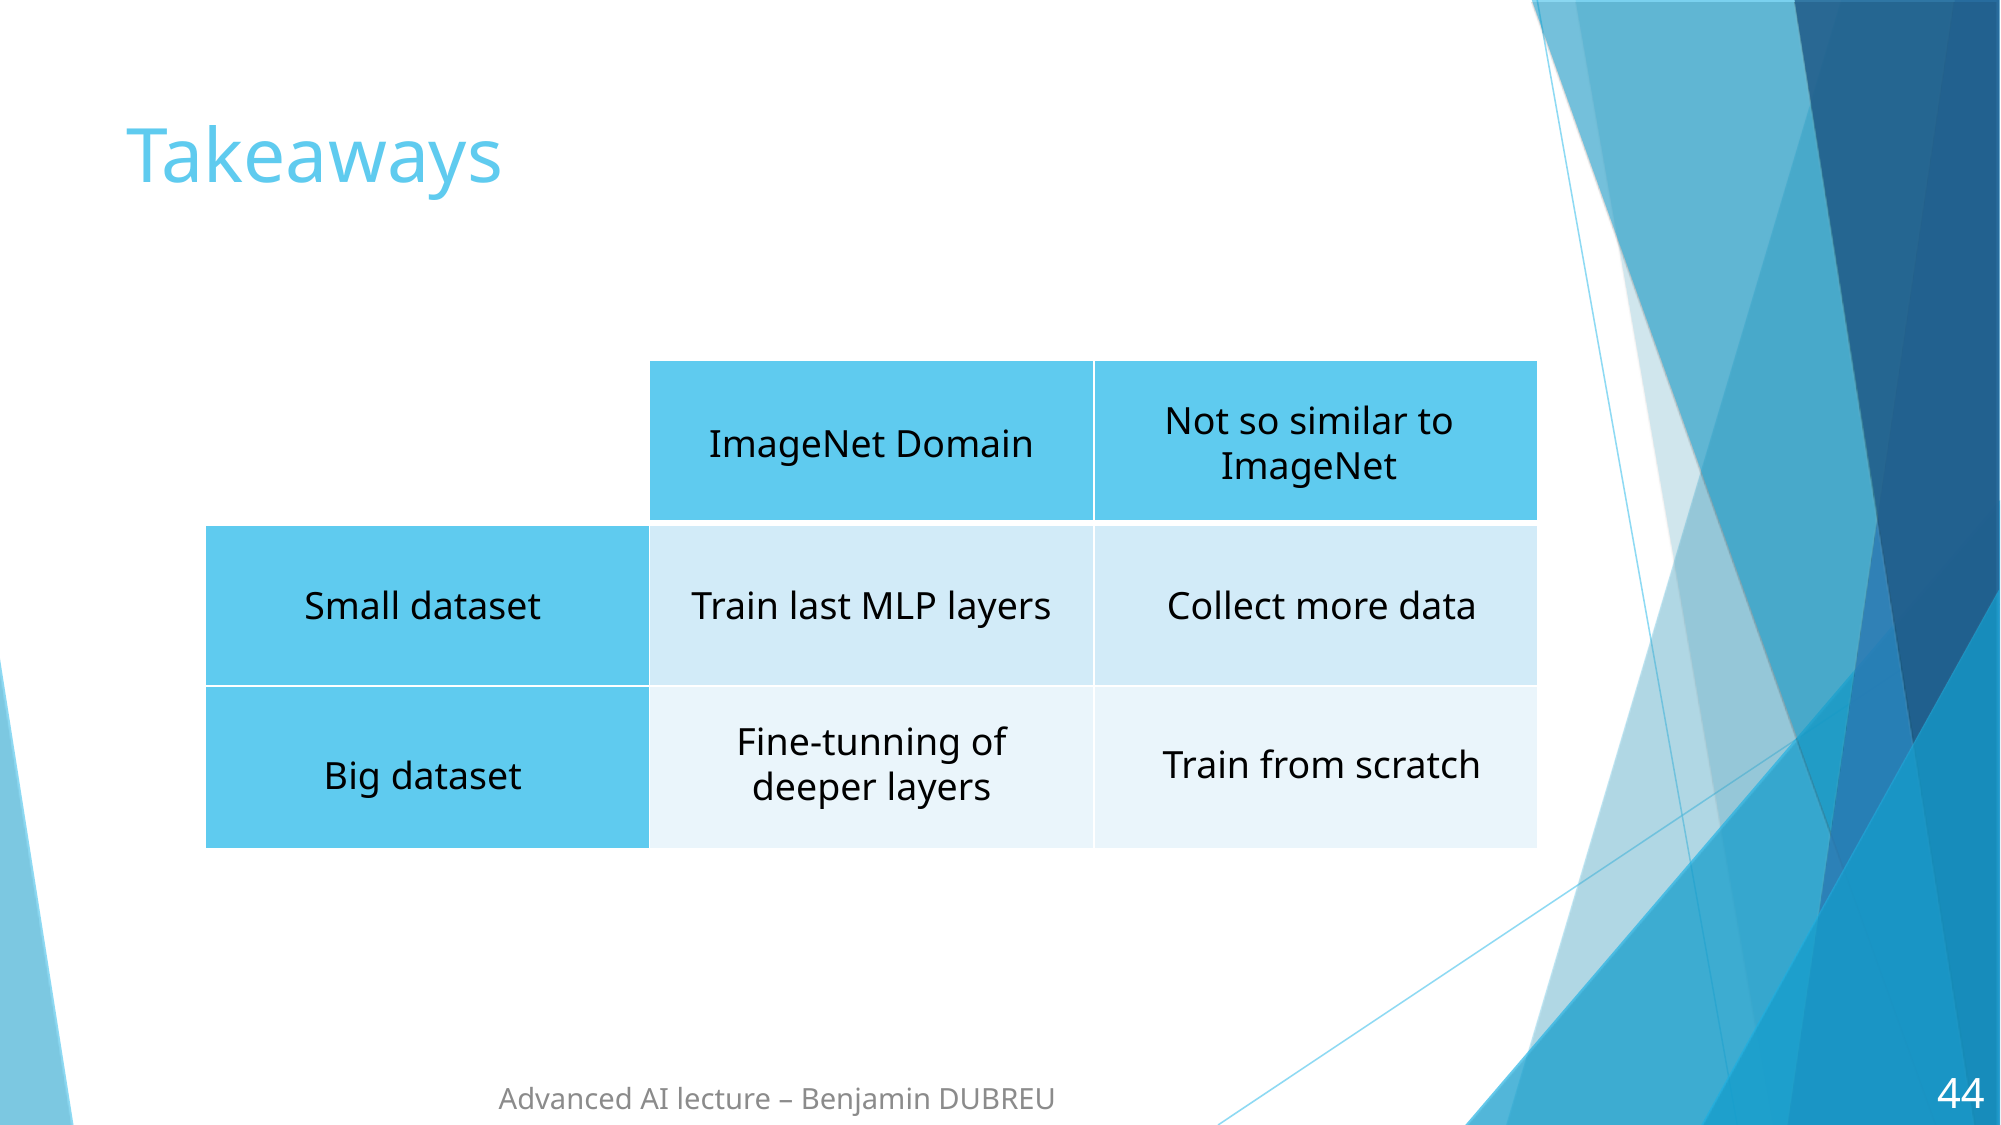

# Takeaways
| | | |
| --- | --- | --- |
| | | |
| | | |
Not so similar to ImageNet
ImageNet Domain
Small dataset
Train last MLP layers
Collect more data
Fine-tunning of deeper layers
Train from scratch
Big dataset
Advanced AI lecture – Benjamin DUBREU